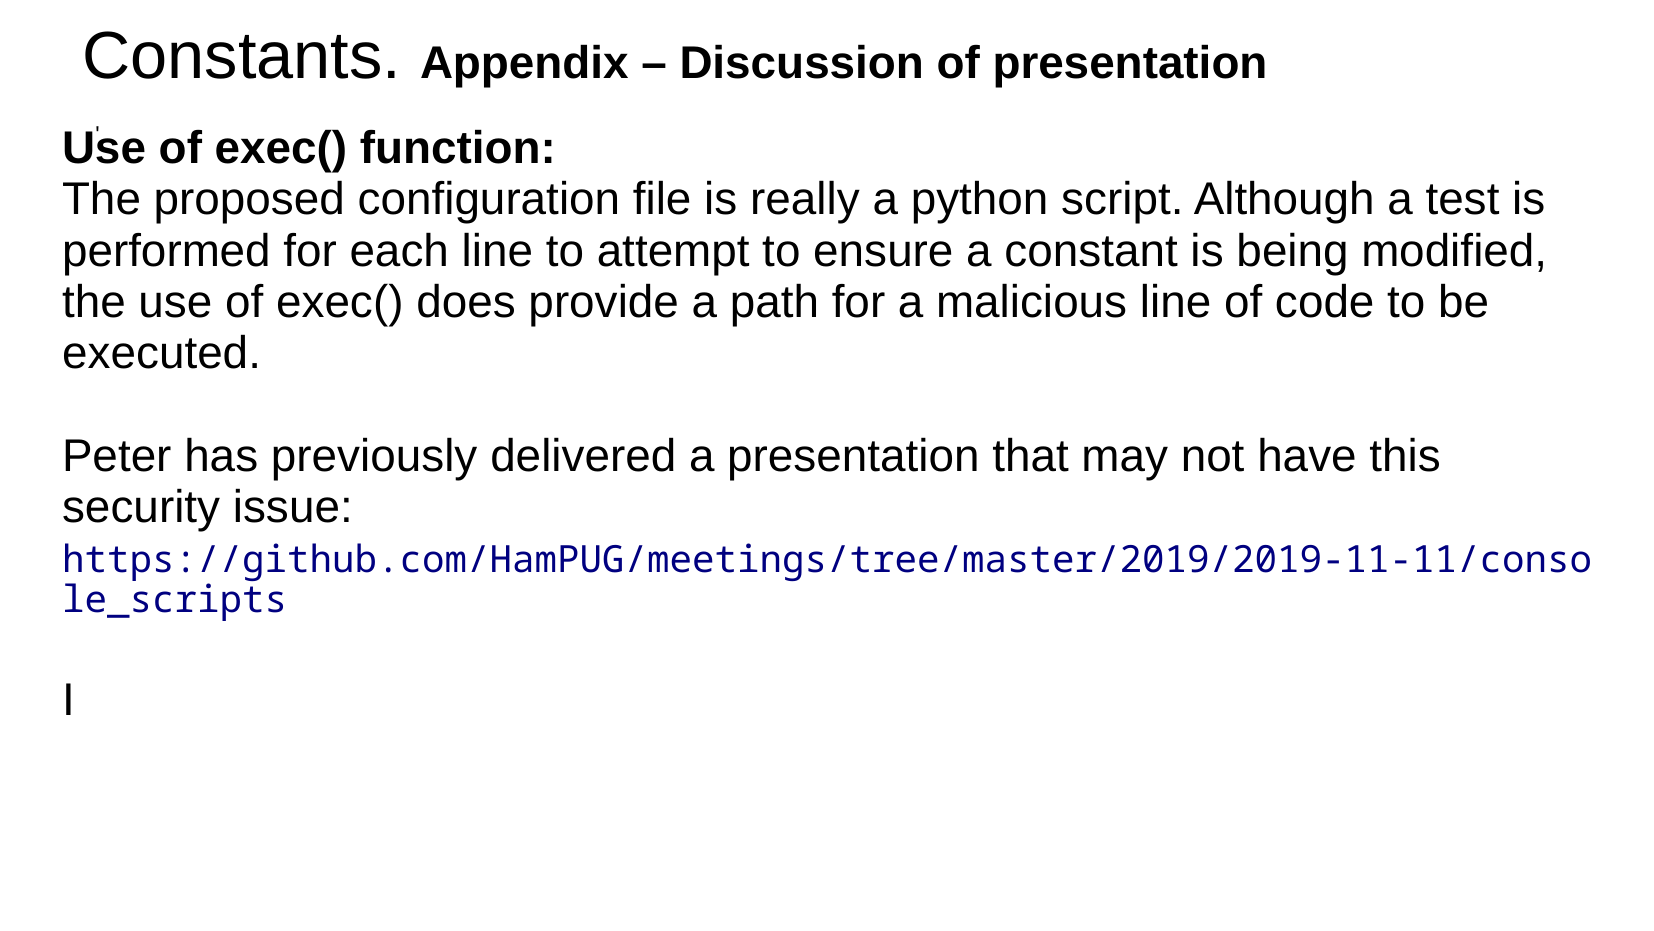

# Constants. Appendix – Discussion of presentation
Use of exec() function:
The proposed configuration file is really a python script. Although a test is performed for each line to attempt to ensure a constant is being modified, the use of exec() does provide a path for a malicious line of code to be executed.
Peter has previously delivered a presentation that may not have this security issue:
https://github.com/HamPUG/meetings/tree/master/2019/2019-11-11/console_scripts
I
'